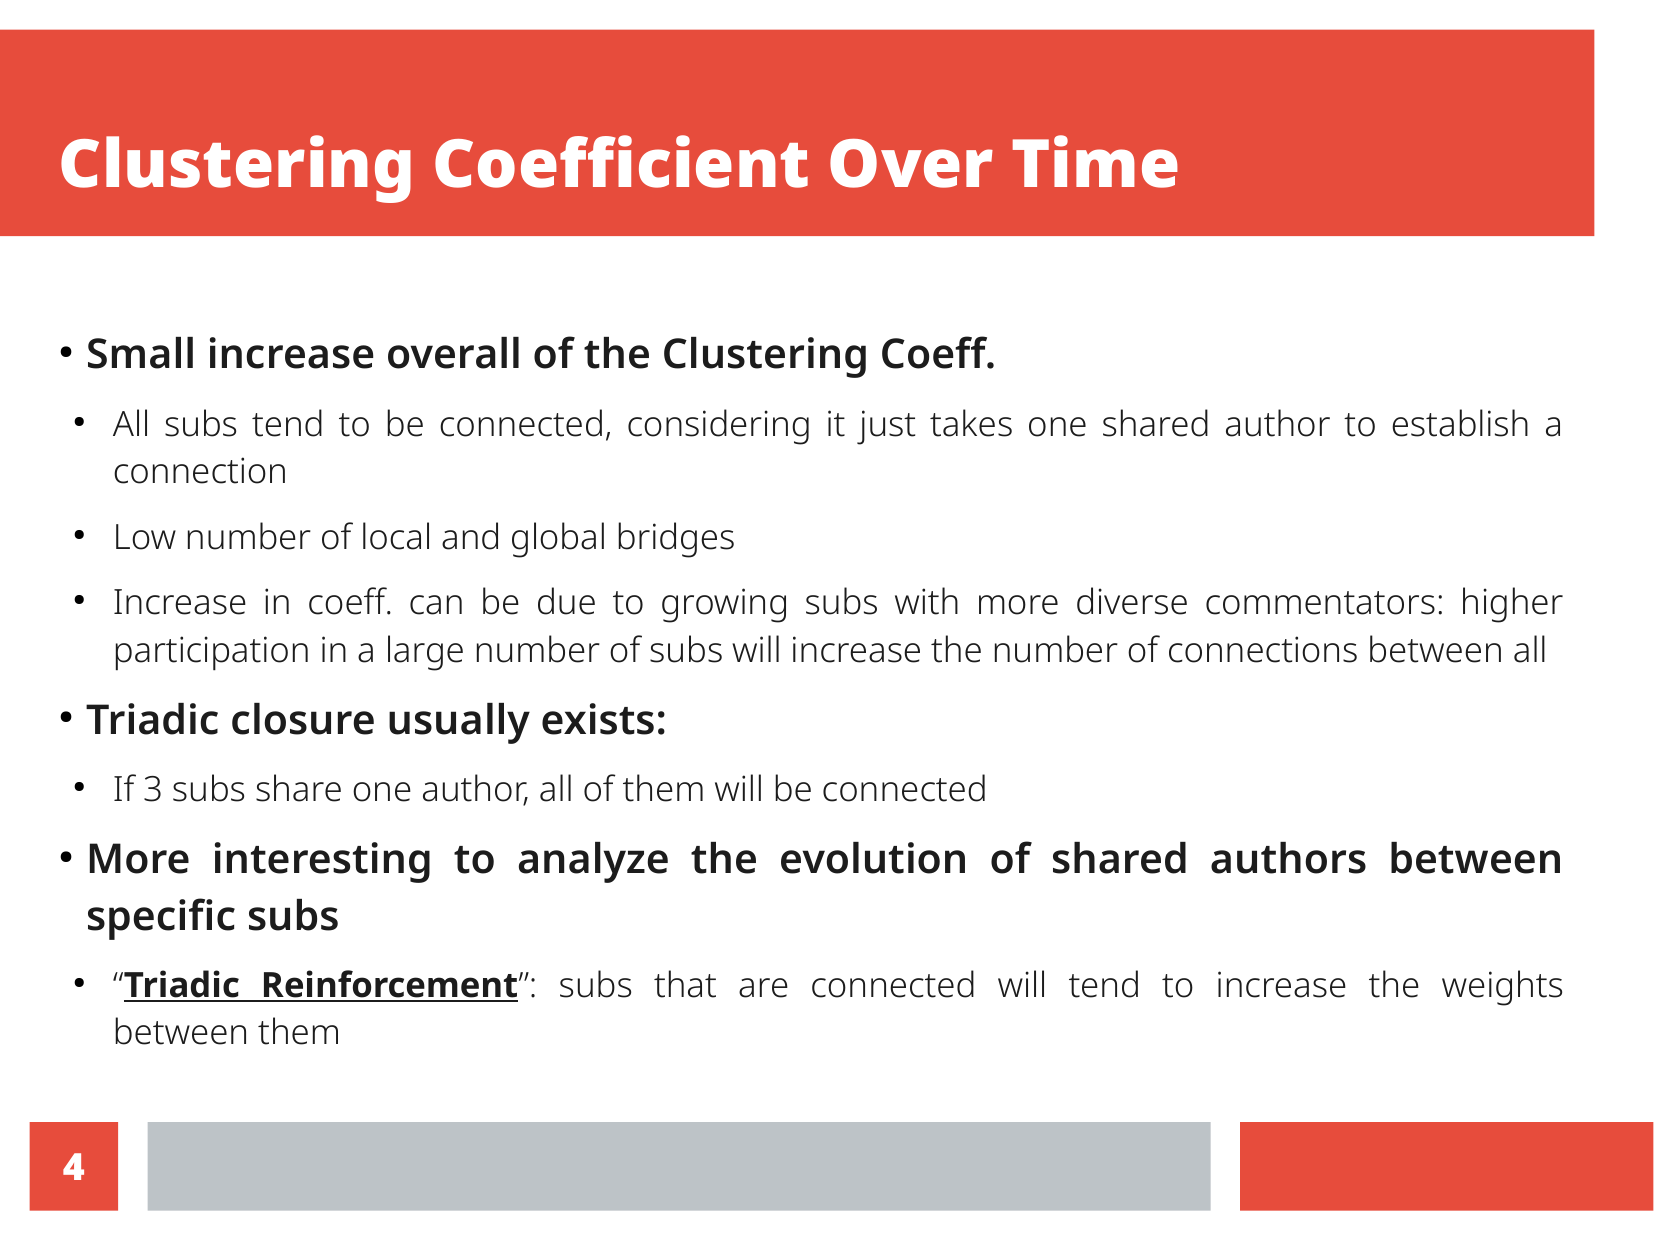

# Clustering Coefficient Over Time
Small increase overall of the Clustering Coeff.
All subs tend to be connected, considering it just takes one shared author to establish a connection
Low number of local and global bridges
Increase in coeff. can be due to growing subs with more diverse commentators: higher participation in a large number of subs will increase the number of connections between all
Triadic closure usually exists:
If 3 subs share one author, all of them will be connected
More interesting to analyze the evolution of shared authors between specific subs
“Triadic Reinforcement”: subs that are connected will tend to increase the weights between them
4